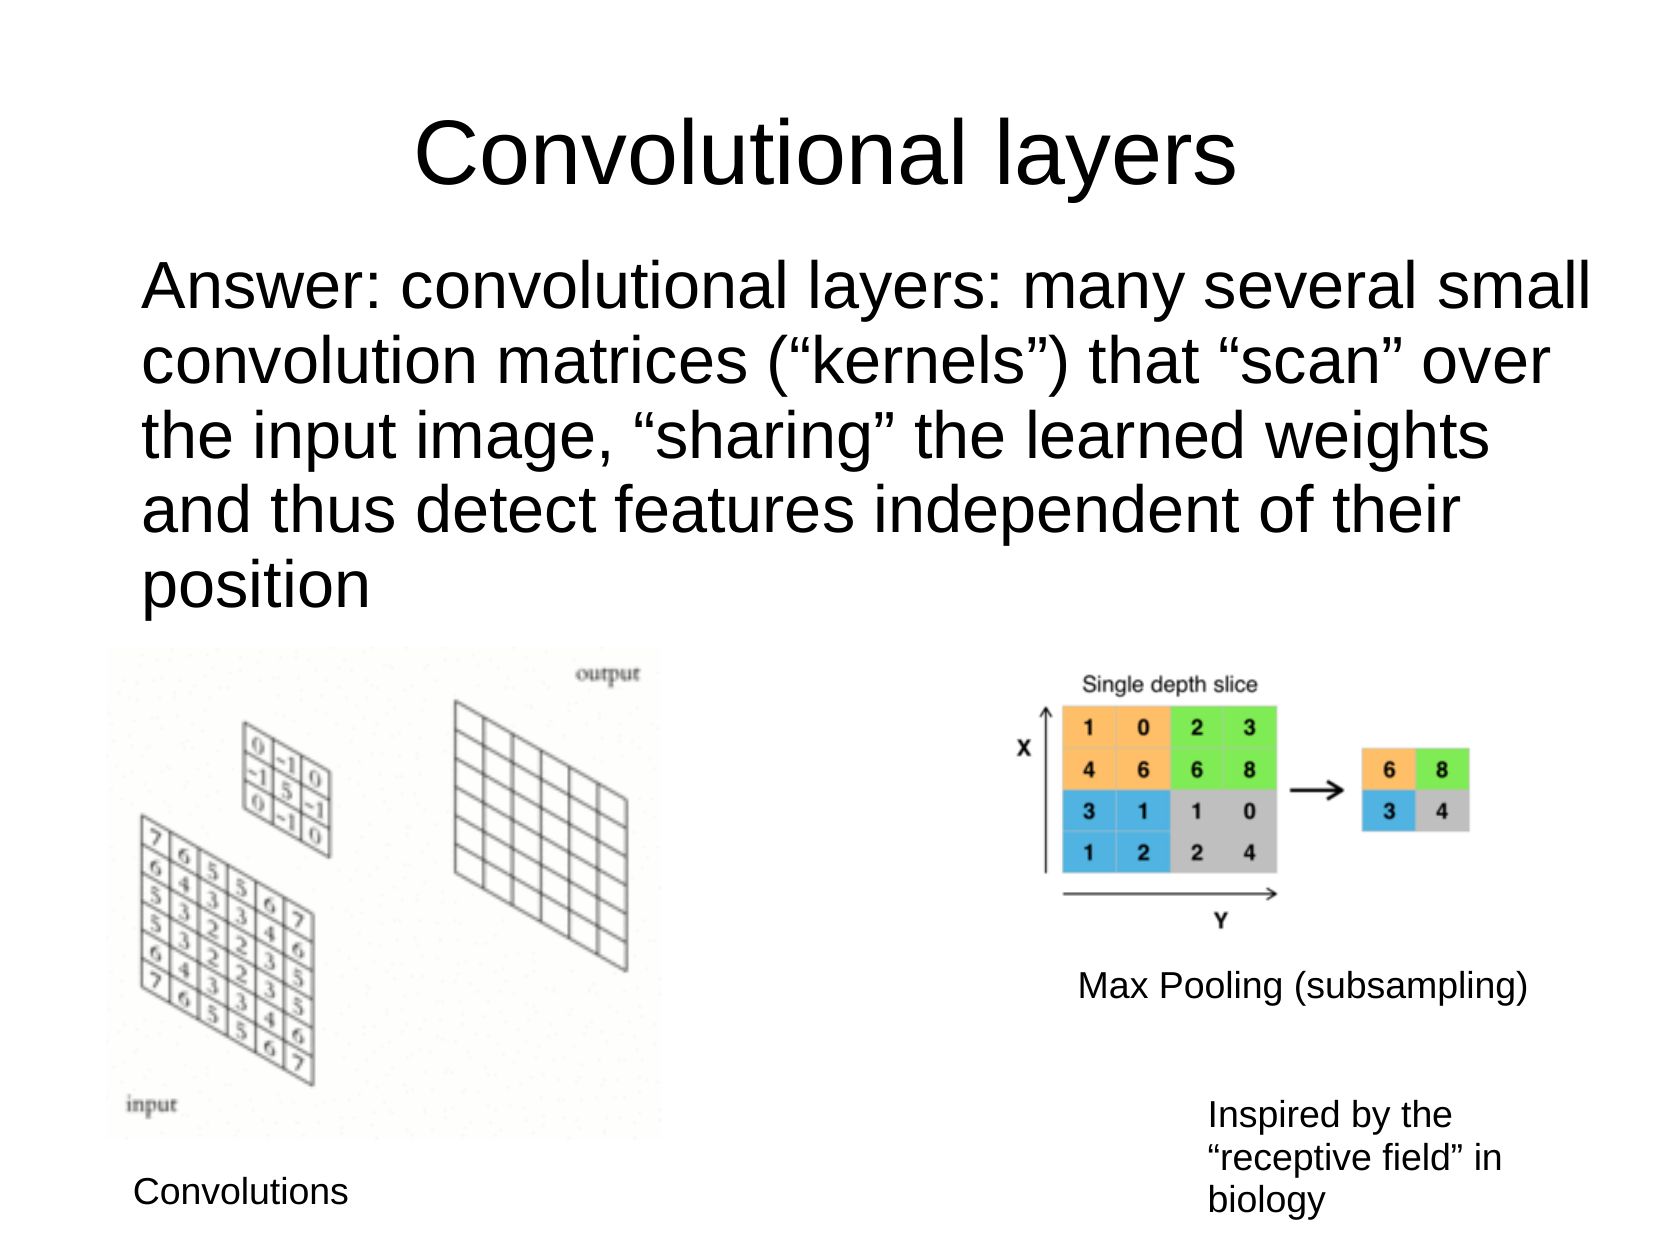

# Convolutional layers
Answer: convolutional layers: many several small convolution matrices (“kernels”) that “scan” over the input image, “sharing” the learned weights and thus detect features independent of their position
Max Pooling (subsampling)
Inspired by the “receptive field” in biology
Convolutions